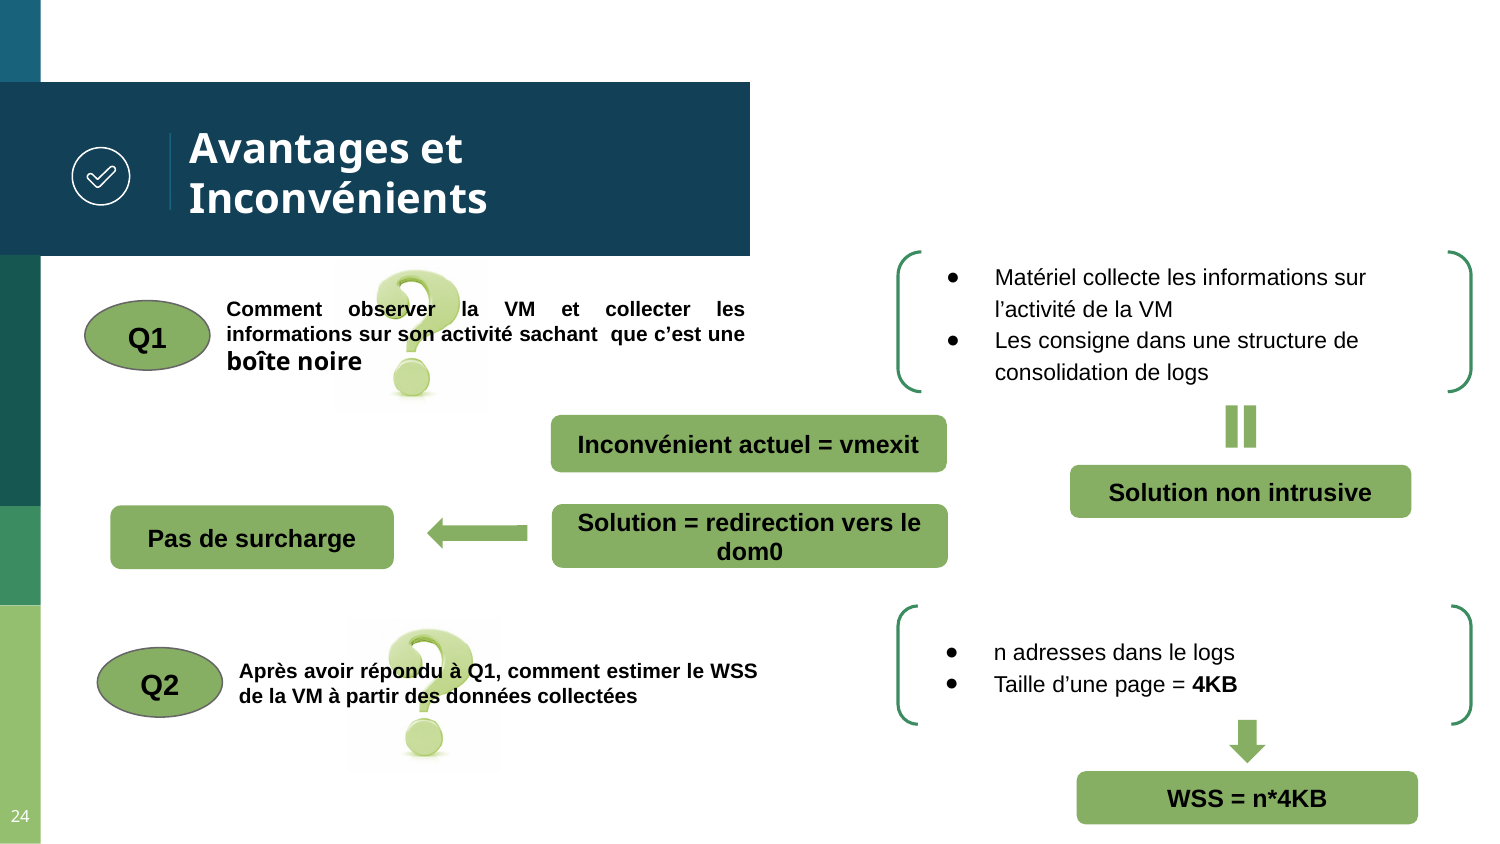

# Avantages et Inconvénients
Matériel collecte les informations sur l’activité de la VM
Les consigne dans une structure de consolidation de logs
Comment observer la VM et collecter les informations sur son activité sachant que c’est une boîte noire
Q1
Solution non intrusive
Inconvénient actuel = vmexit
Solution = redirection vers le dom0
Pas de surcharge
n adresses dans le logs
Taille d’une page = 4KB
Après avoir répondu à Q1, comment estimer le WSS de la VM à partir des données collectées
Q2
WSS = n*4KB